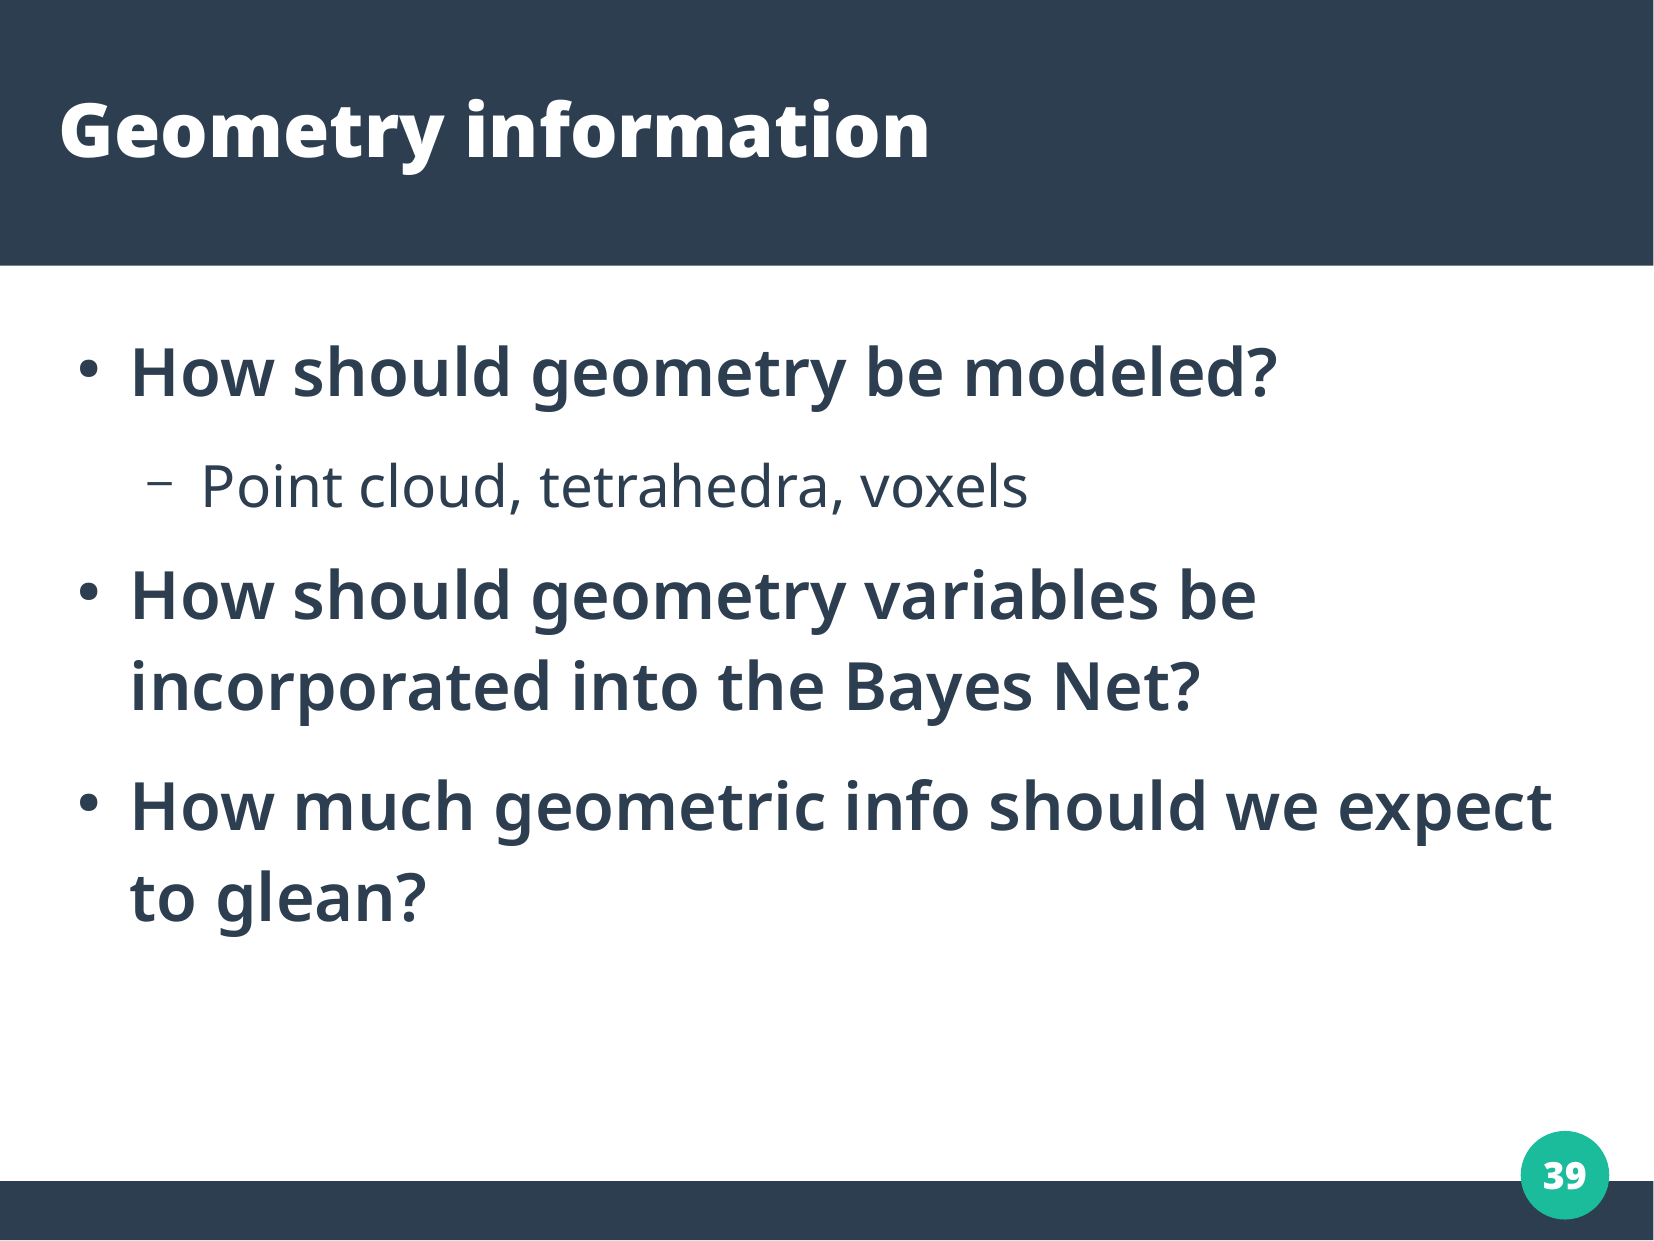

# Geometry information
How should geometry be modeled?
Point cloud, tetrahedra, voxels
How should geometry variables be incorporated into the Bayes Net?
How much geometric info should we expect to glean?
39